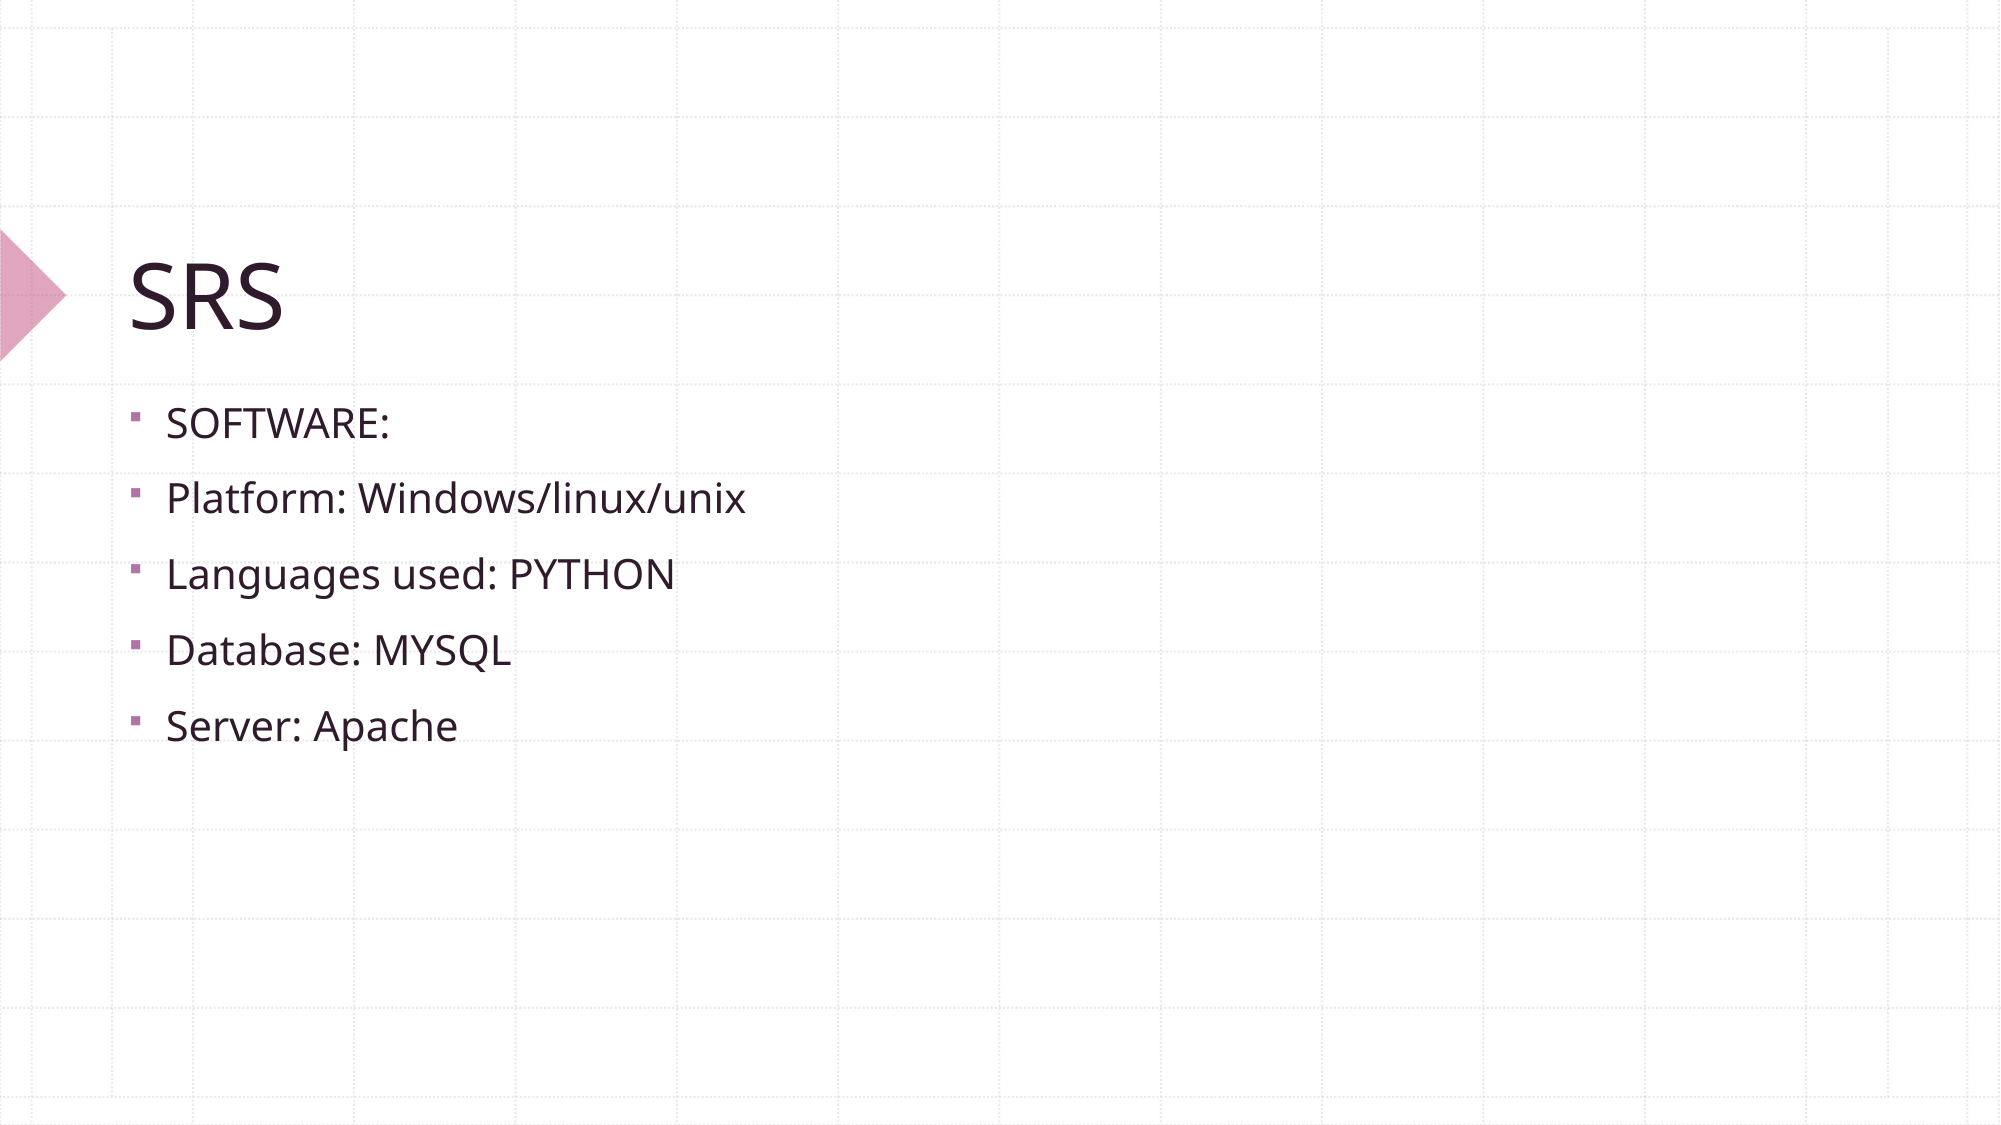

# SRS
SOFTWARE:
Platform: Windows/linux/unix
Languages used: PYTHON
Database: MYSQL
Server: Apache